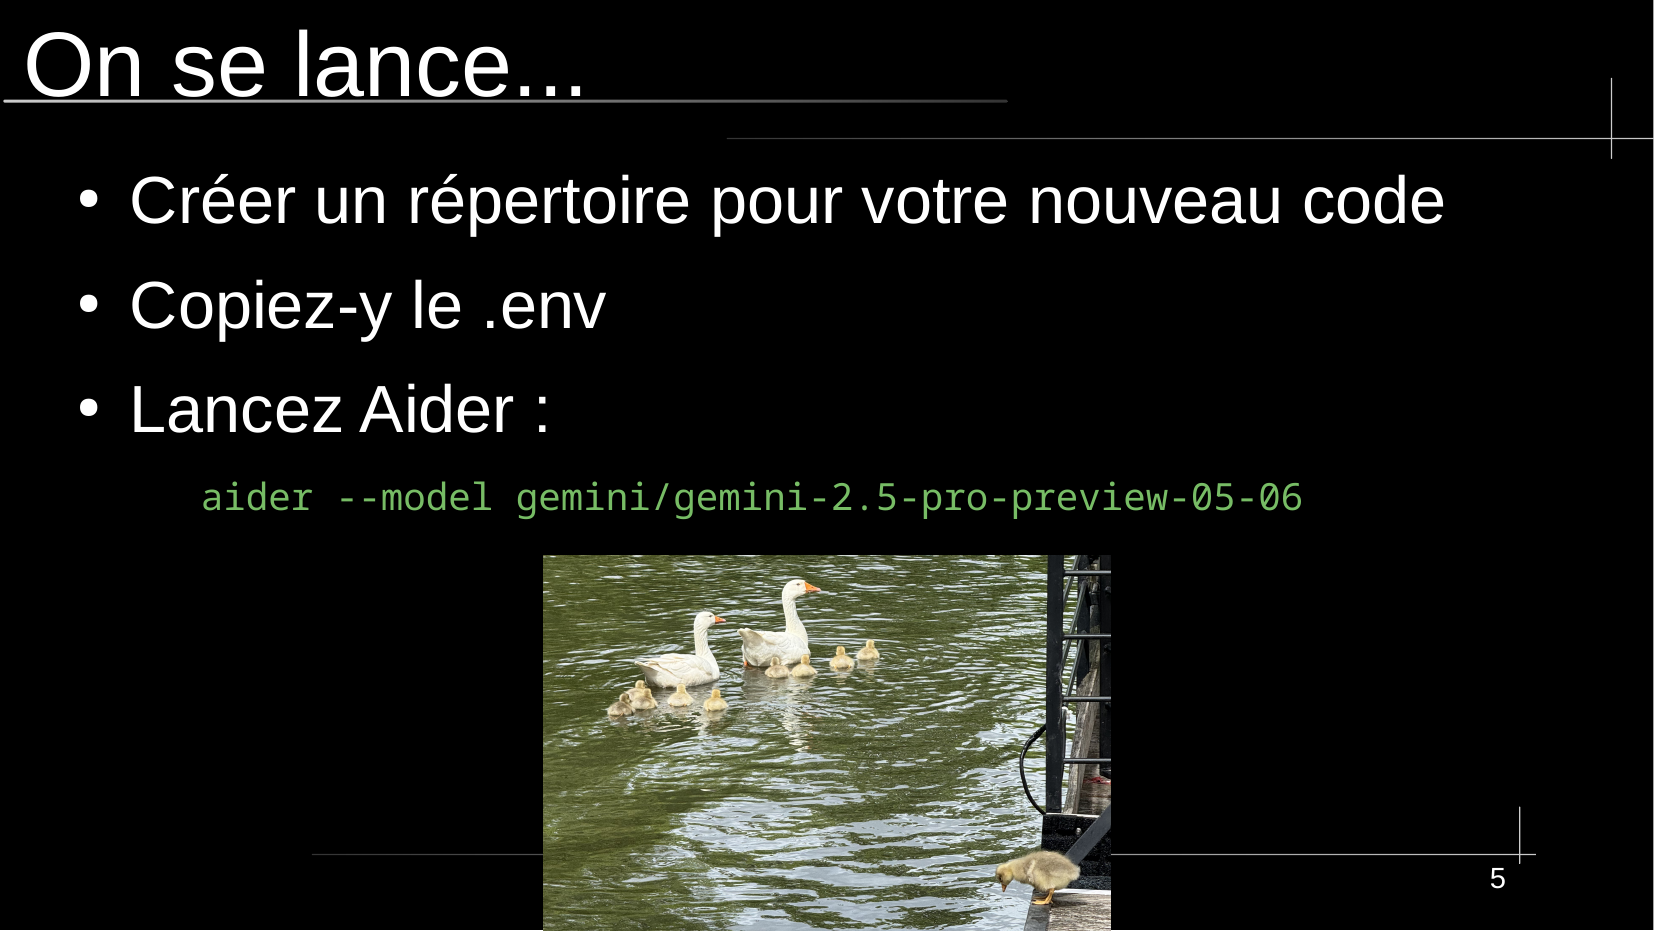

# On se lance...
Créer un répertoire pour votre nouveau code
Copiez-y le .env
Lancez Aider :
aider --model gemini/gemini-2.5-pro-preview-05-06
5